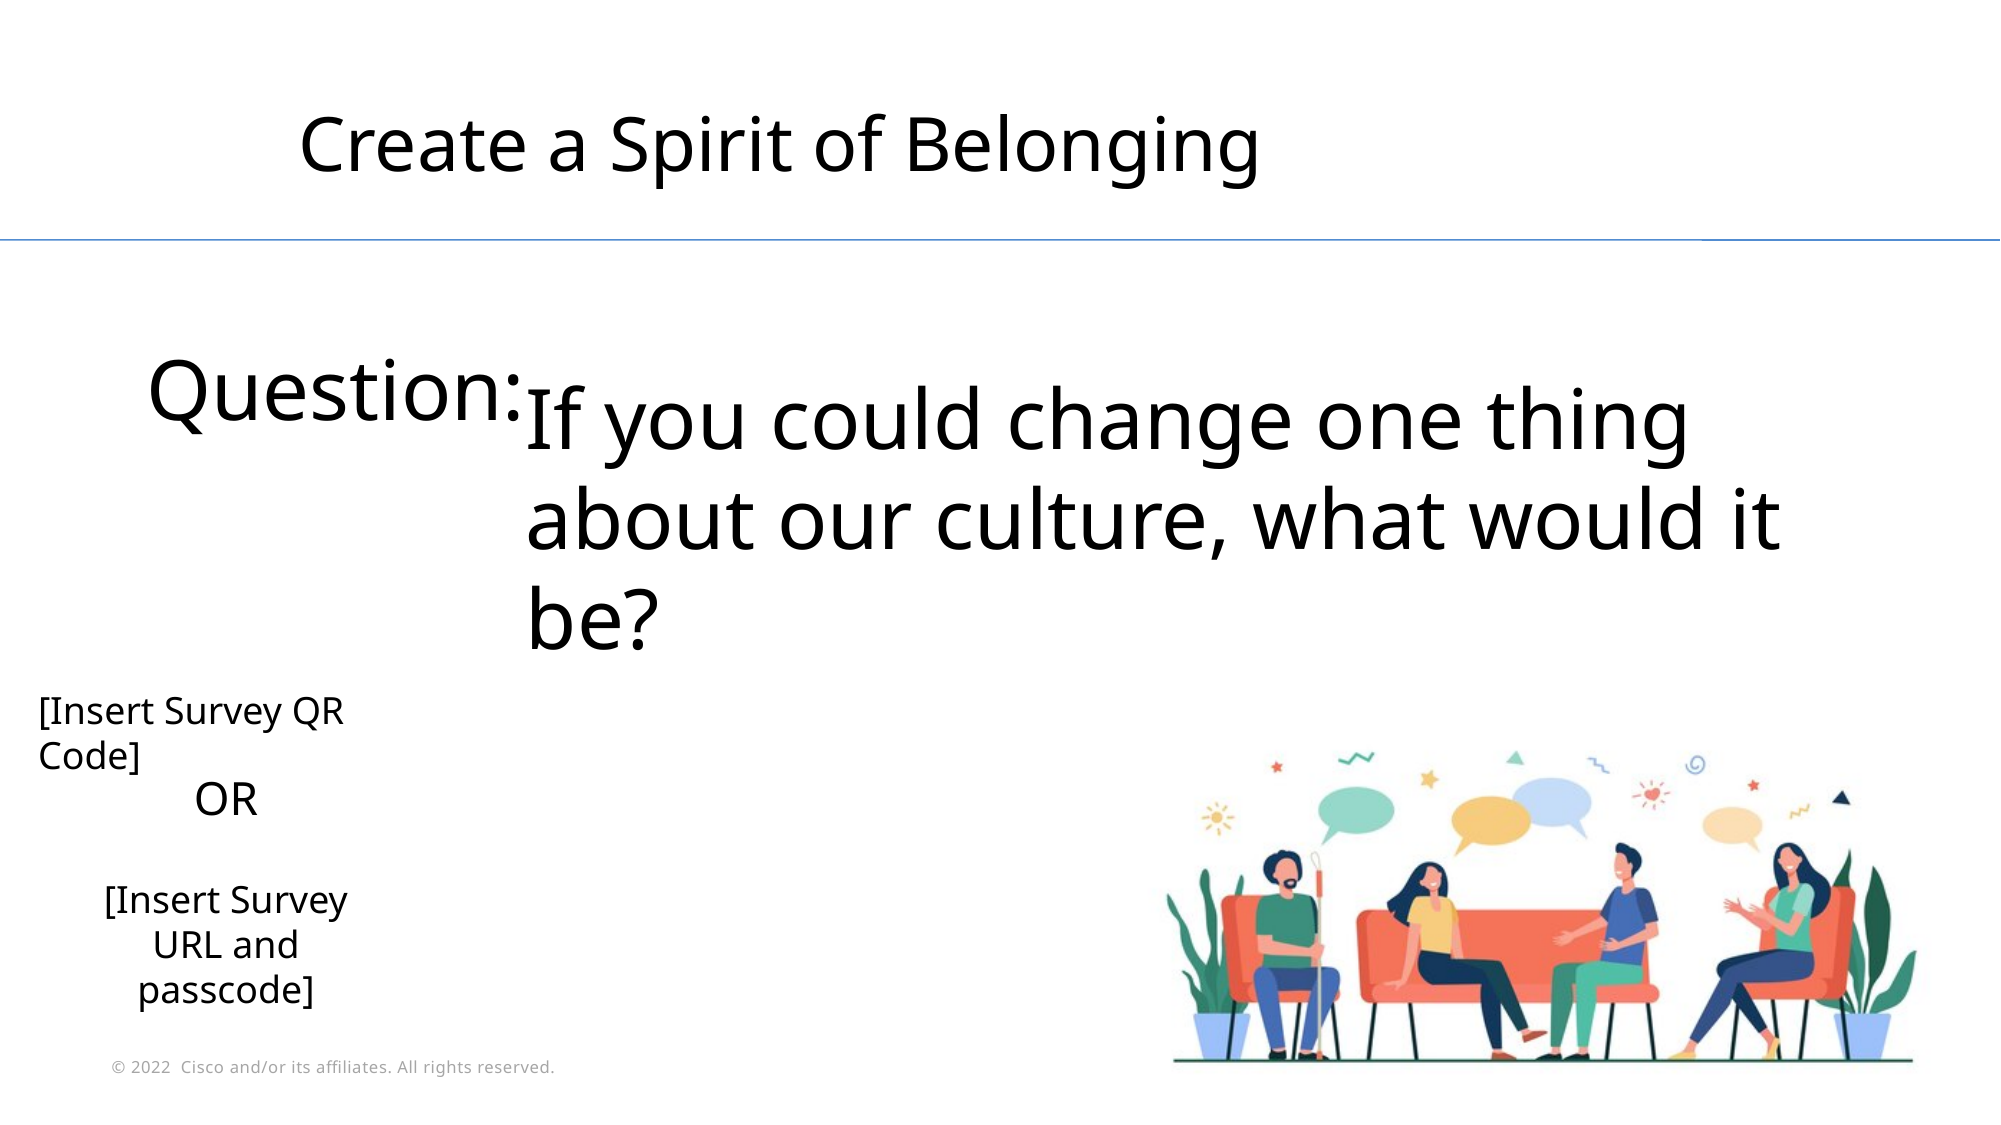

Create a Spirit of Belonging
Question:
If you could change one thing about our culture, what would it be?
[Insert Survey QR Code]
OR
[Insert Survey URL and passcode]